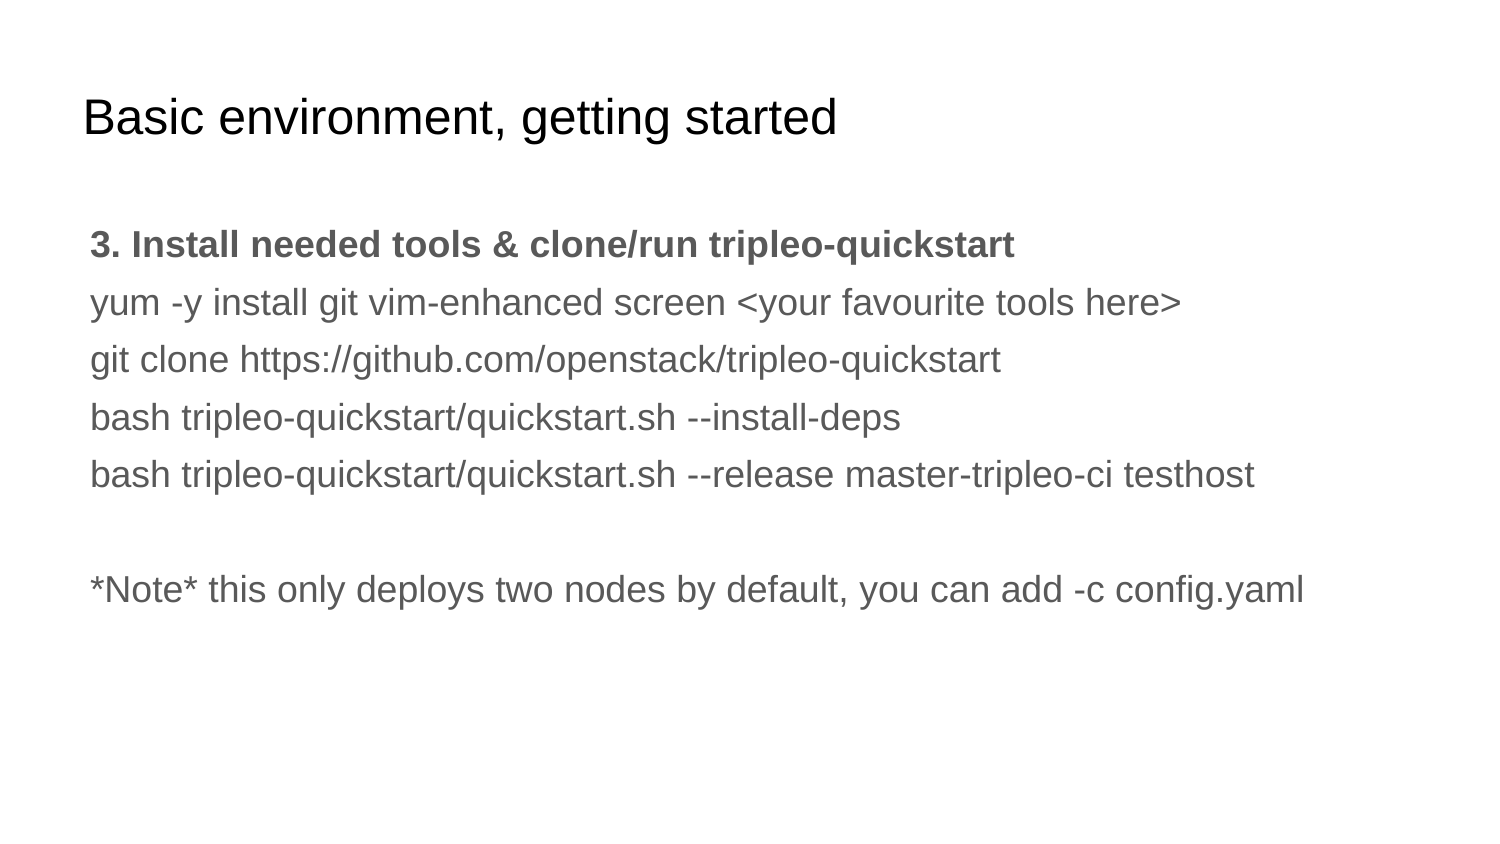

Basic environment, getting started
# 3. Install needed tools & clone/run tripleo-quickstart
yum -y install git vim-enhanced screen <your favourite tools here>
git clone https://github.com/openstack/tripleo-quickstart
bash tripleo-quickstart/quickstart.sh --install-deps
bash tripleo-quickstart/quickstart.sh --release master-tripleo-ci testhost
*Note* this only deploys two nodes by default, you can add -c config.yaml